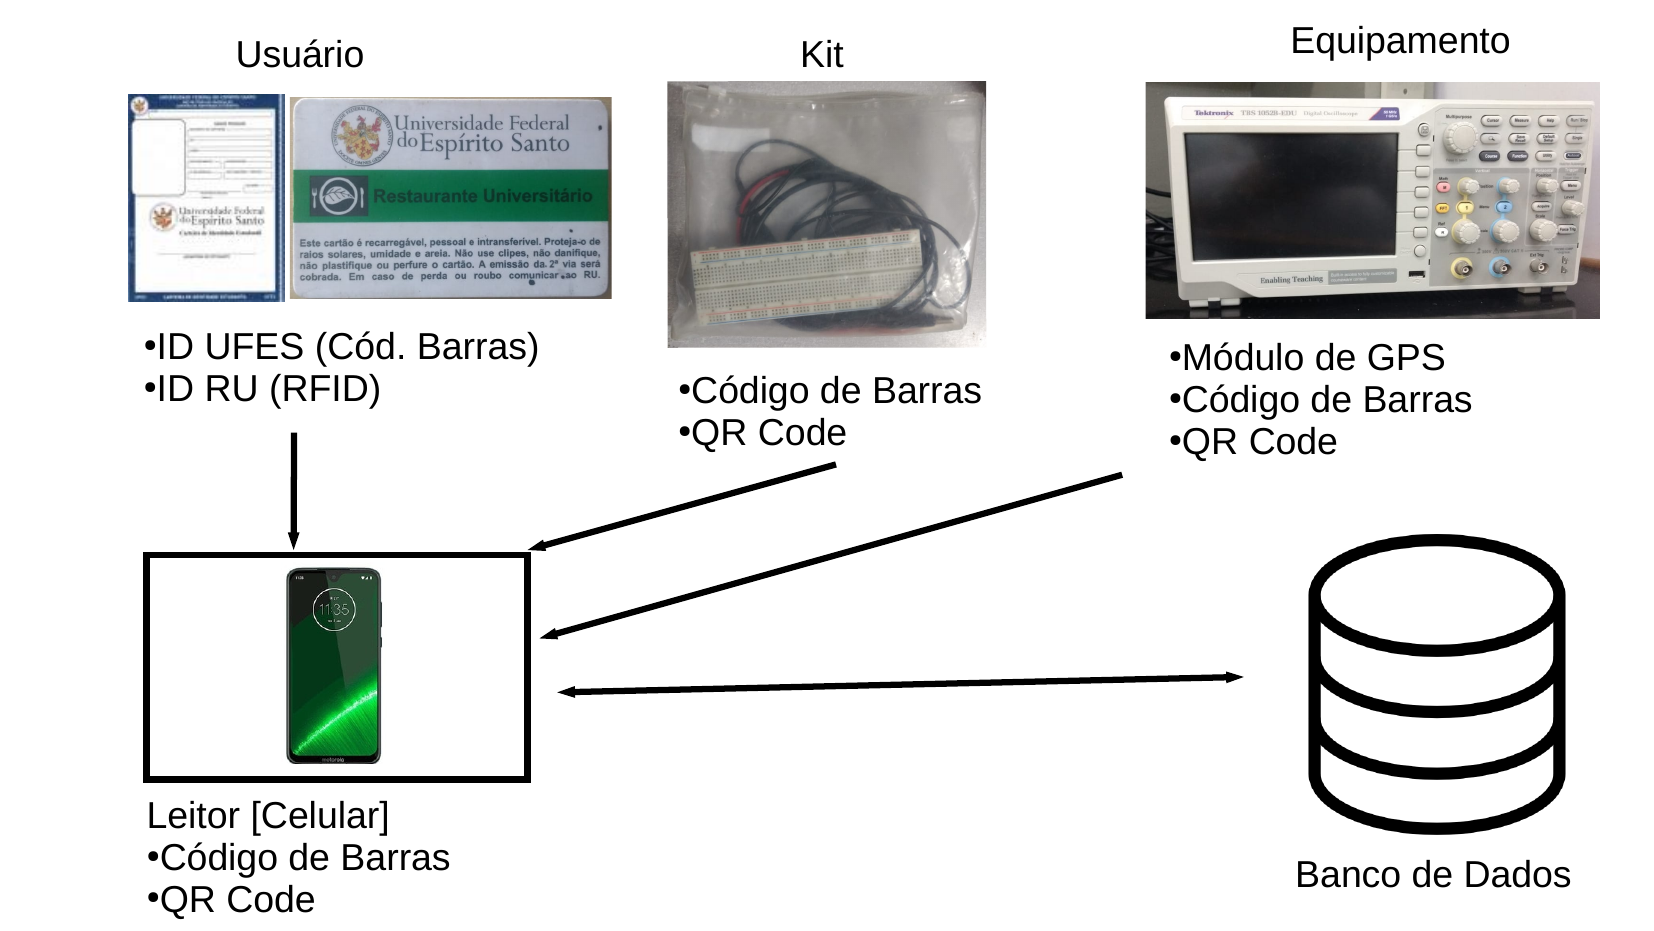

Equipamento
Usuário
Kit
Módulo de GPS
Código de Barras
QR Code
ID UFES (Cód. Barras)
ID RU (RFID)
Código de Barras
QR Code
Leitor [Celular]
Código de Barras
QR Code
Banco de Dados